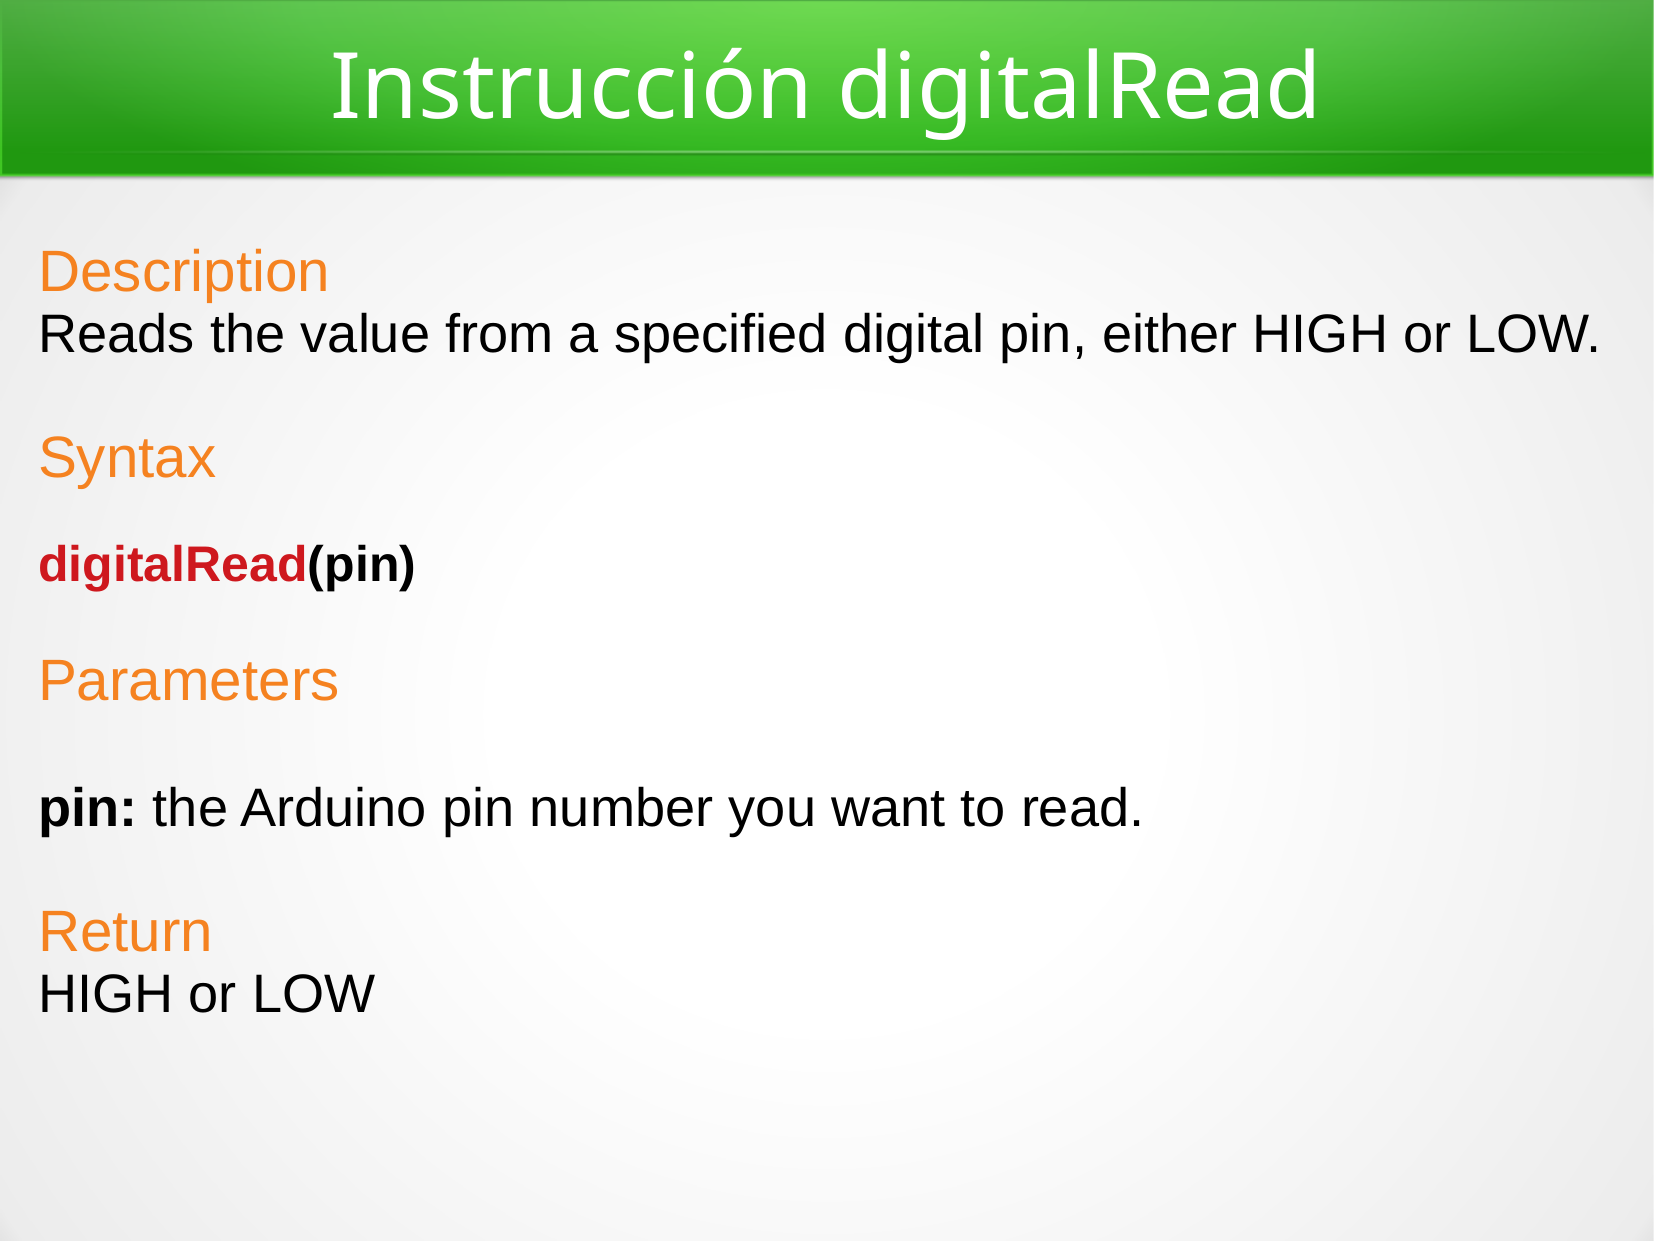

# Instrucción digitalRead
Description
Reads the value from a specified digital pin, either HIGH or LOW.
Syntax
digitalRead(pin)
Parameters
pin: the Arduino pin number you want to read.
Return
HIGH or LOW